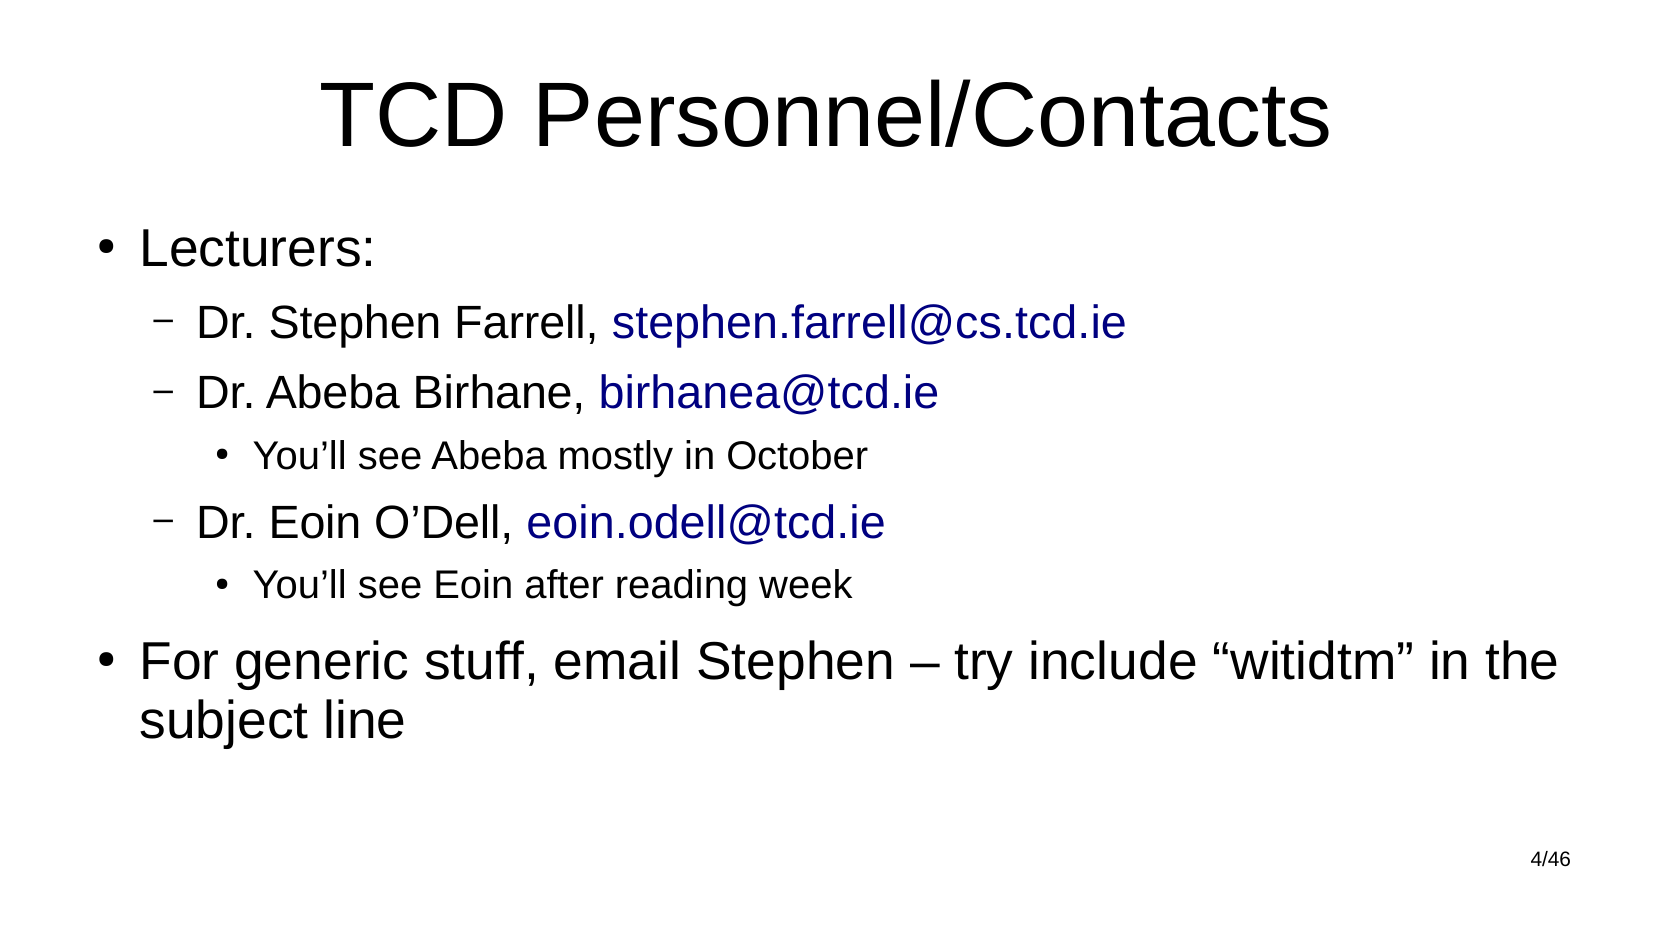

# TCD Personnel/Contacts
Lecturers:
Dr. Stephen Farrell, stephen.farrell@cs.tcd.ie
Dr. Abeba Birhane, birhanea@tcd.ie
You’ll see Abeba mostly in October
Dr. Eoin O’Dell, eoin.odell@tcd.ie
You’ll see Eoin after reading week
For generic stuff, email Stephen – try include “witidtm” in the subject line
4